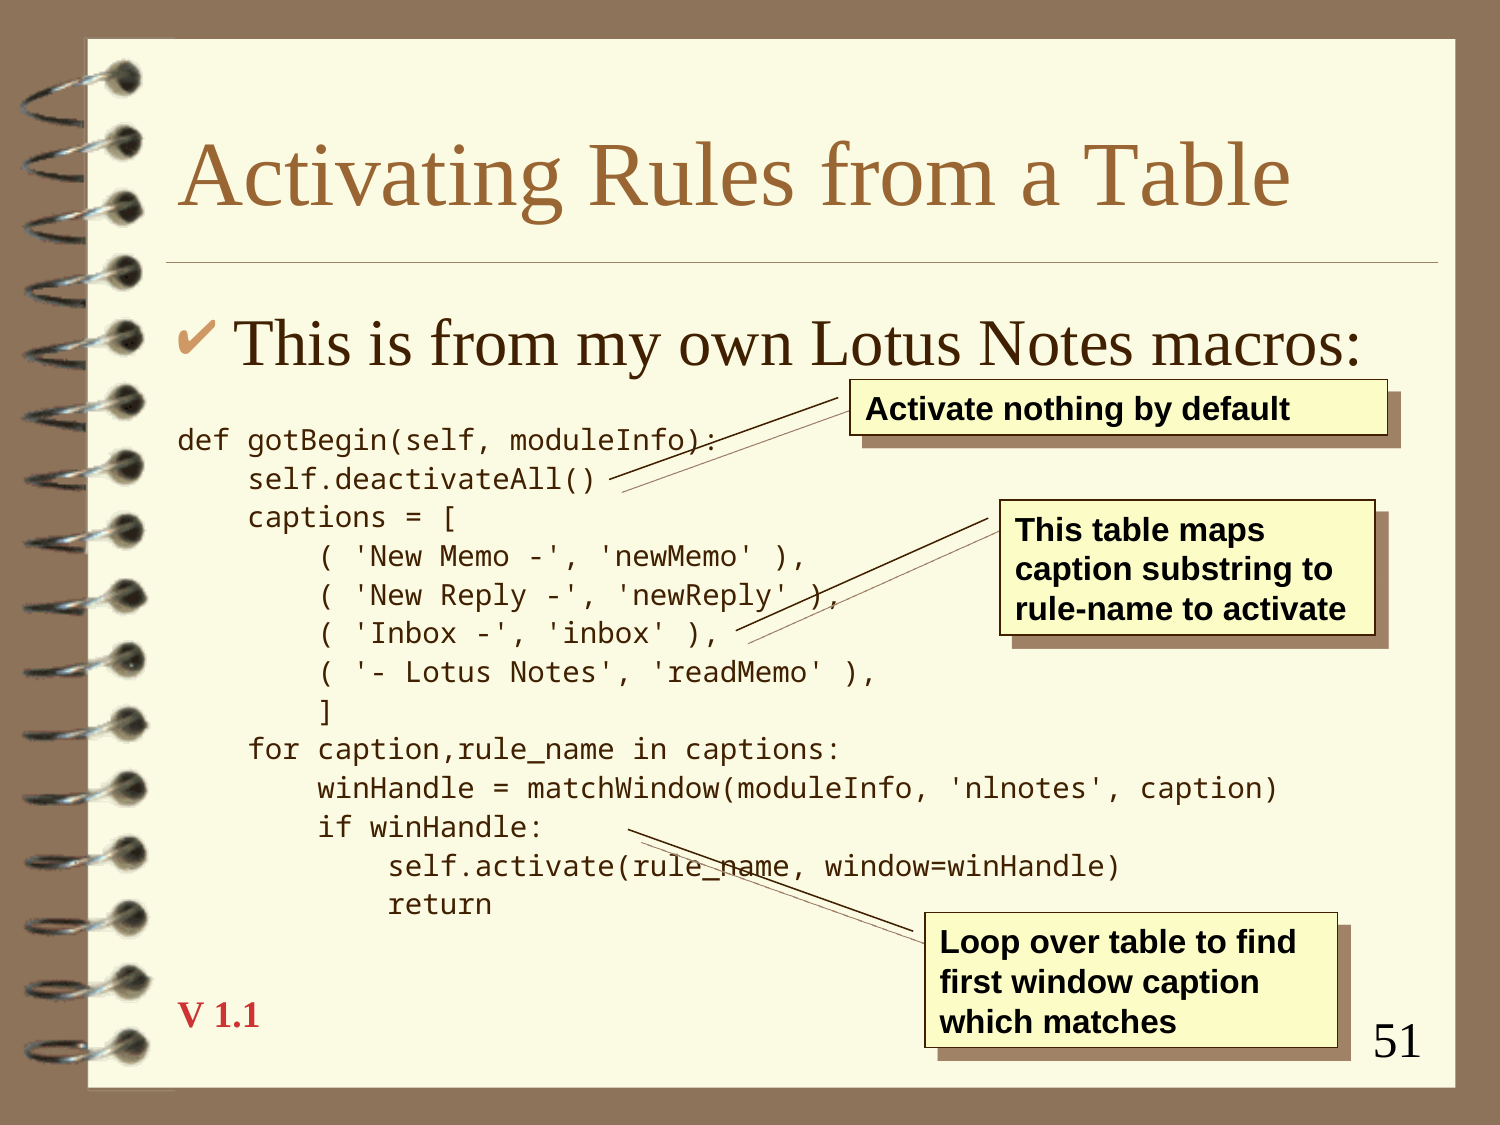

# Activating Rules from a Table
This is from my own Lotus Notes macros:
def gotBegin(self, moduleInfo):
 self.deactivateAll()
 captions = [
 ( 'New Memo -', 'newMemo' ),
 ( 'New Reply -', 'newReply' ),
 ( 'Inbox -', 'inbox' ),
 ( '- Lotus Notes', 'readMemo' ),
 ]
 for caption,rule_name in captions:
 winHandle = matchWindow(moduleInfo, 'nlnotes', caption)
 if winHandle:
 self.activate(rule_name, window=winHandle)
 return
Activate nothing by default
This table maps caption substring to rule-name to activate
Loop over table to find first window caption which matches
V 1.1
51